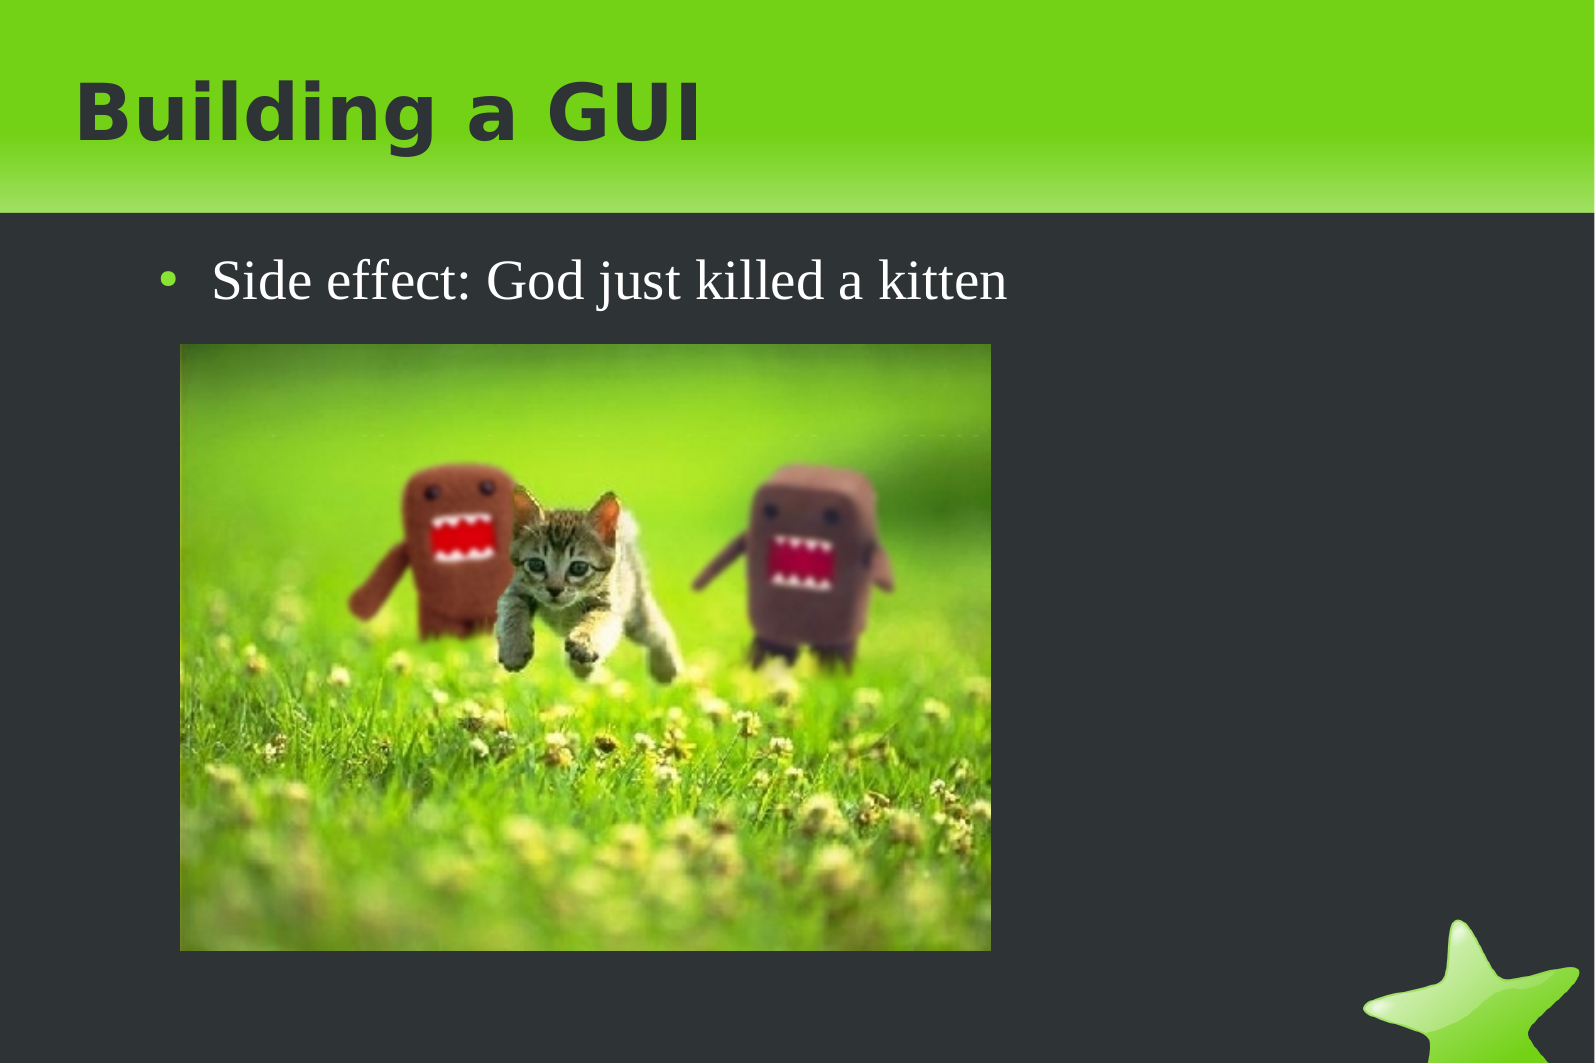

# Building a GUI
Side effect: God just killed a kitten